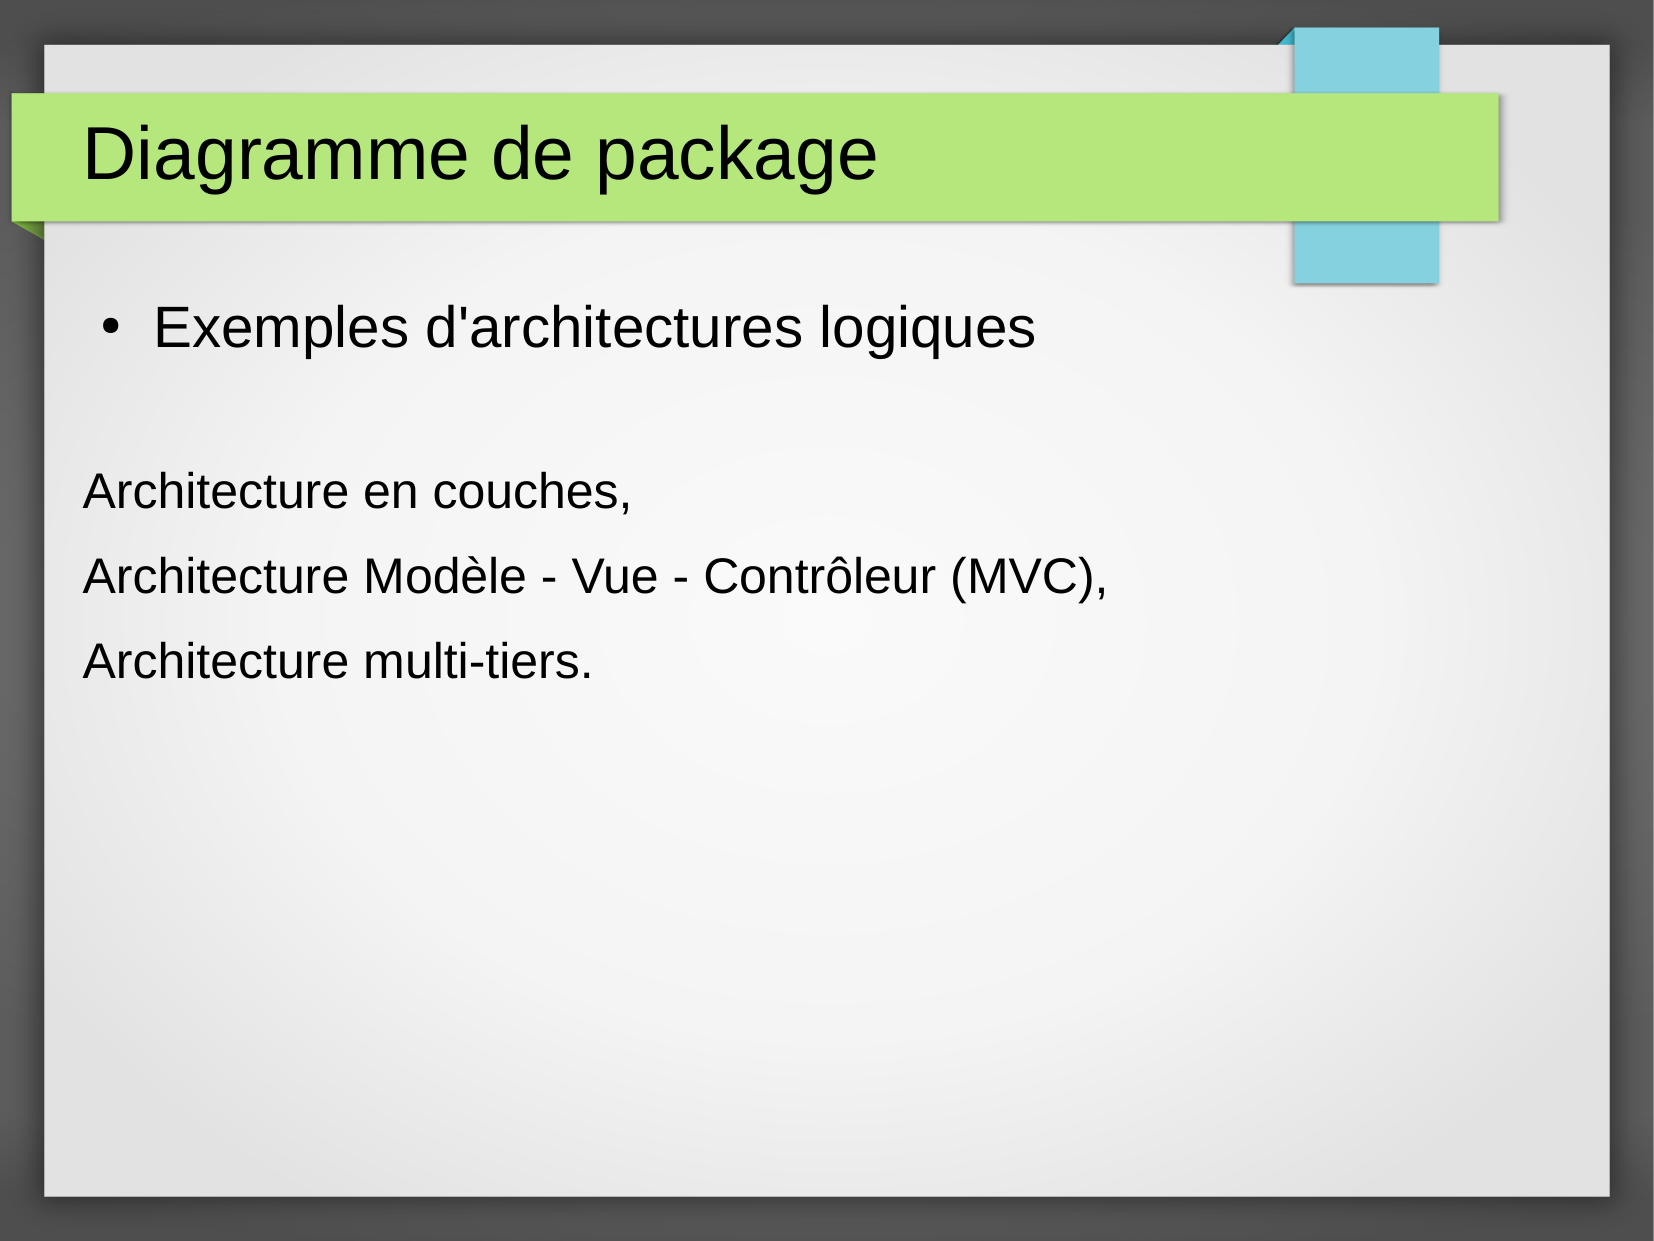

# Diagramme de package
Exemples d'architectures logiques
Architecture en couches,
Architecture Modèle - Vue - Contrôleur (MVC),
Architecture multi-tiers.